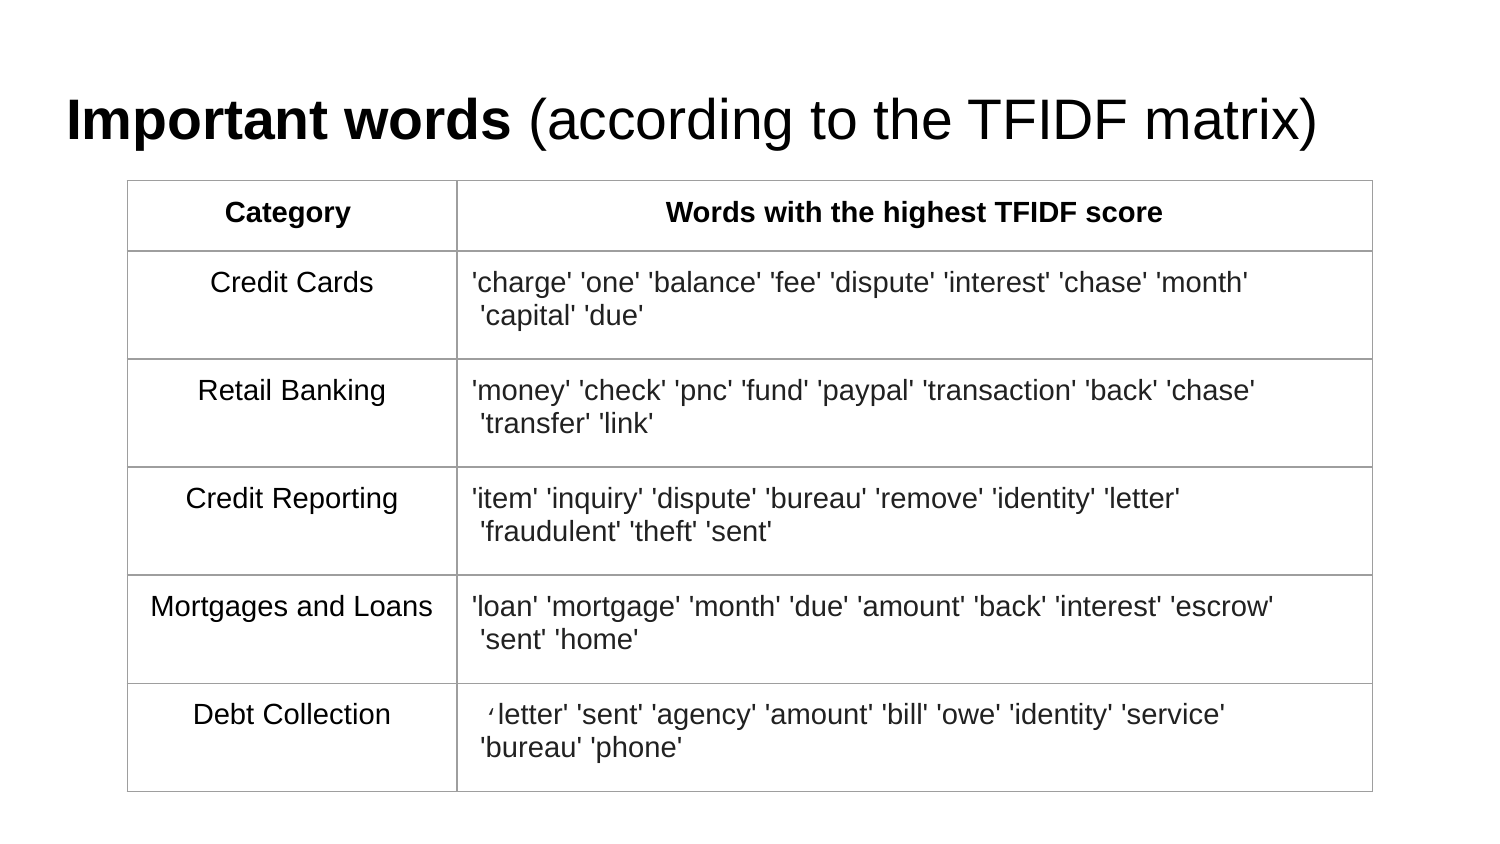

# Important words (according to the TFIDF matrix)
| Category | Words with the highest TFIDF score |
| --- | --- |
| Credit Cards | 'charge' 'one' 'balance' 'fee' 'dispute' 'interest' 'chase' 'month' 'capital' 'due' |
| Retail Banking | 'money' 'check' 'pnc' 'fund' 'paypal' 'transaction' 'back' 'chase' 'transfer' 'link' |
| Credit Reporting | 'item' 'inquiry' 'dispute' 'bureau' 'remove' 'identity' 'letter' 'fraudulent' 'theft' 'sent' |
| Mortgages and Loans | 'loan' 'mortgage' 'month' 'due' 'amount' 'back' 'interest' 'escrow' 'sent' 'home' |
| Debt Collection | ‘letter' 'sent' 'agency' 'amount' 'bill' 'owe' 'identity' 'service' 'bureau' 'phone' |